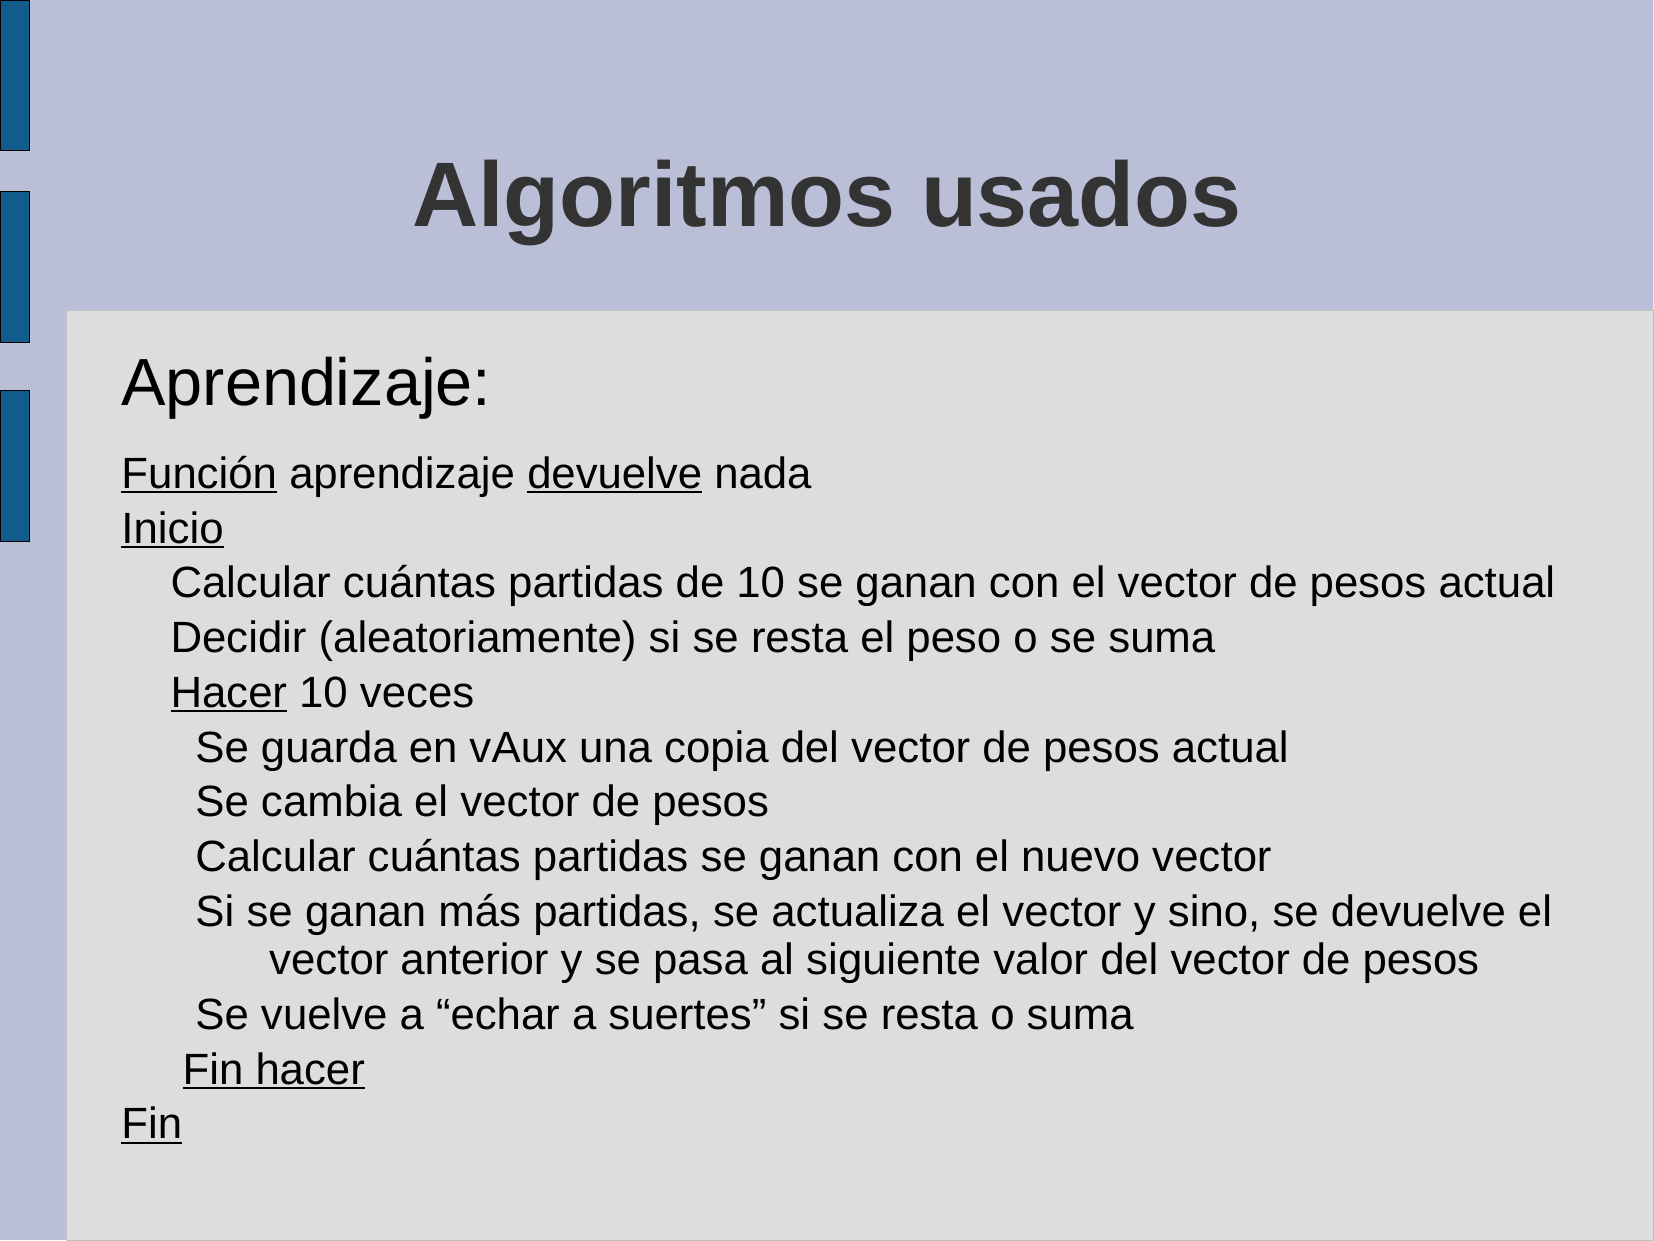

# Algoritmos usados
Aprendizaje:
Función aprendizaje devuelve nada
Inicio
 Calcular cuántas partidas de 10 se ganan con el vector de pesos actual
 Decidir (aleatoriamente) si se resta el peso o se suma
 Hacer 10 veces
 	Se guarda en vAux una copia del vector de pesos actual
 	Se cambia el vector de pesos
 	Calcular cuántas partidas se ganan con el nuevo vector
 	Si se ganan más partidas, se actualiza el vector y sino, se devuelve el 		vector anterior y se pasa al siguiente valor del vector de pesos
 	Se vuelve a “echar a suertes” si se resta o suma
 Fin hacer
Fin